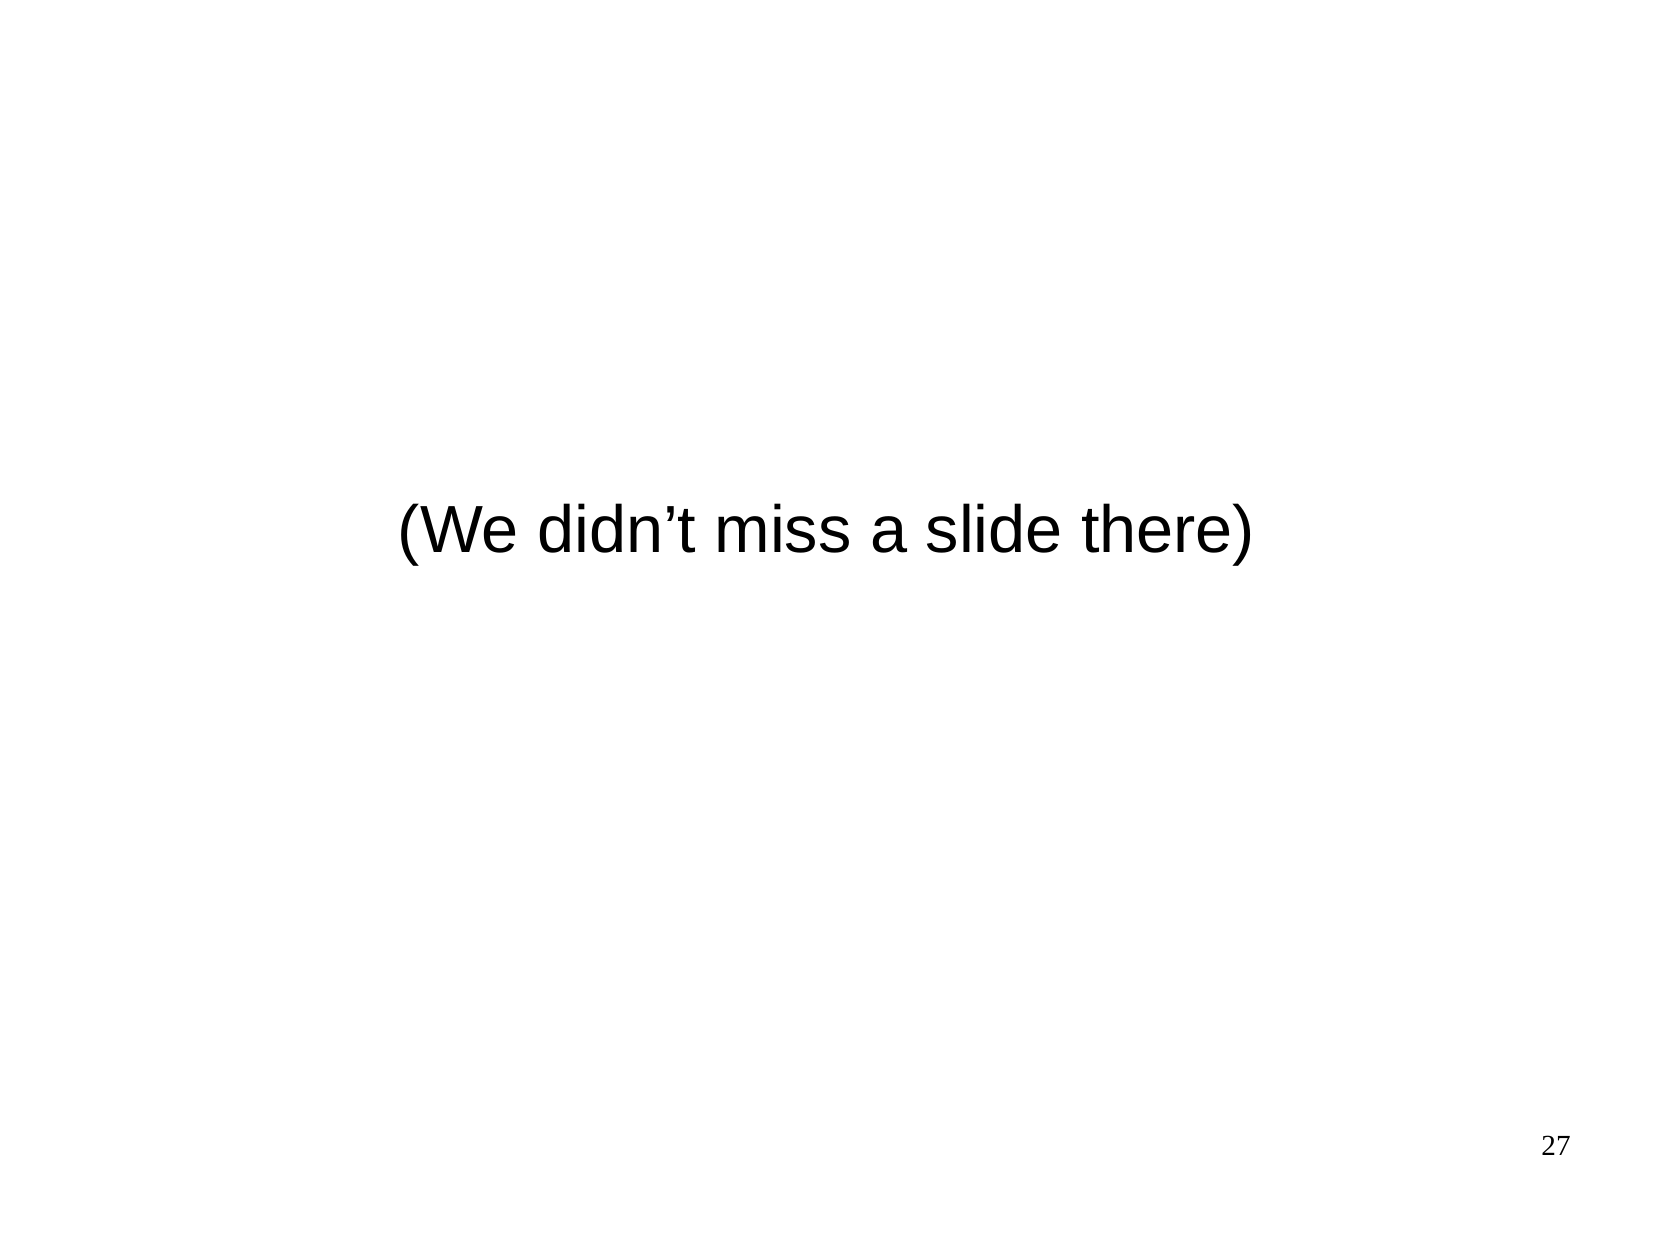

# (We didn’t miss a slide there)
27